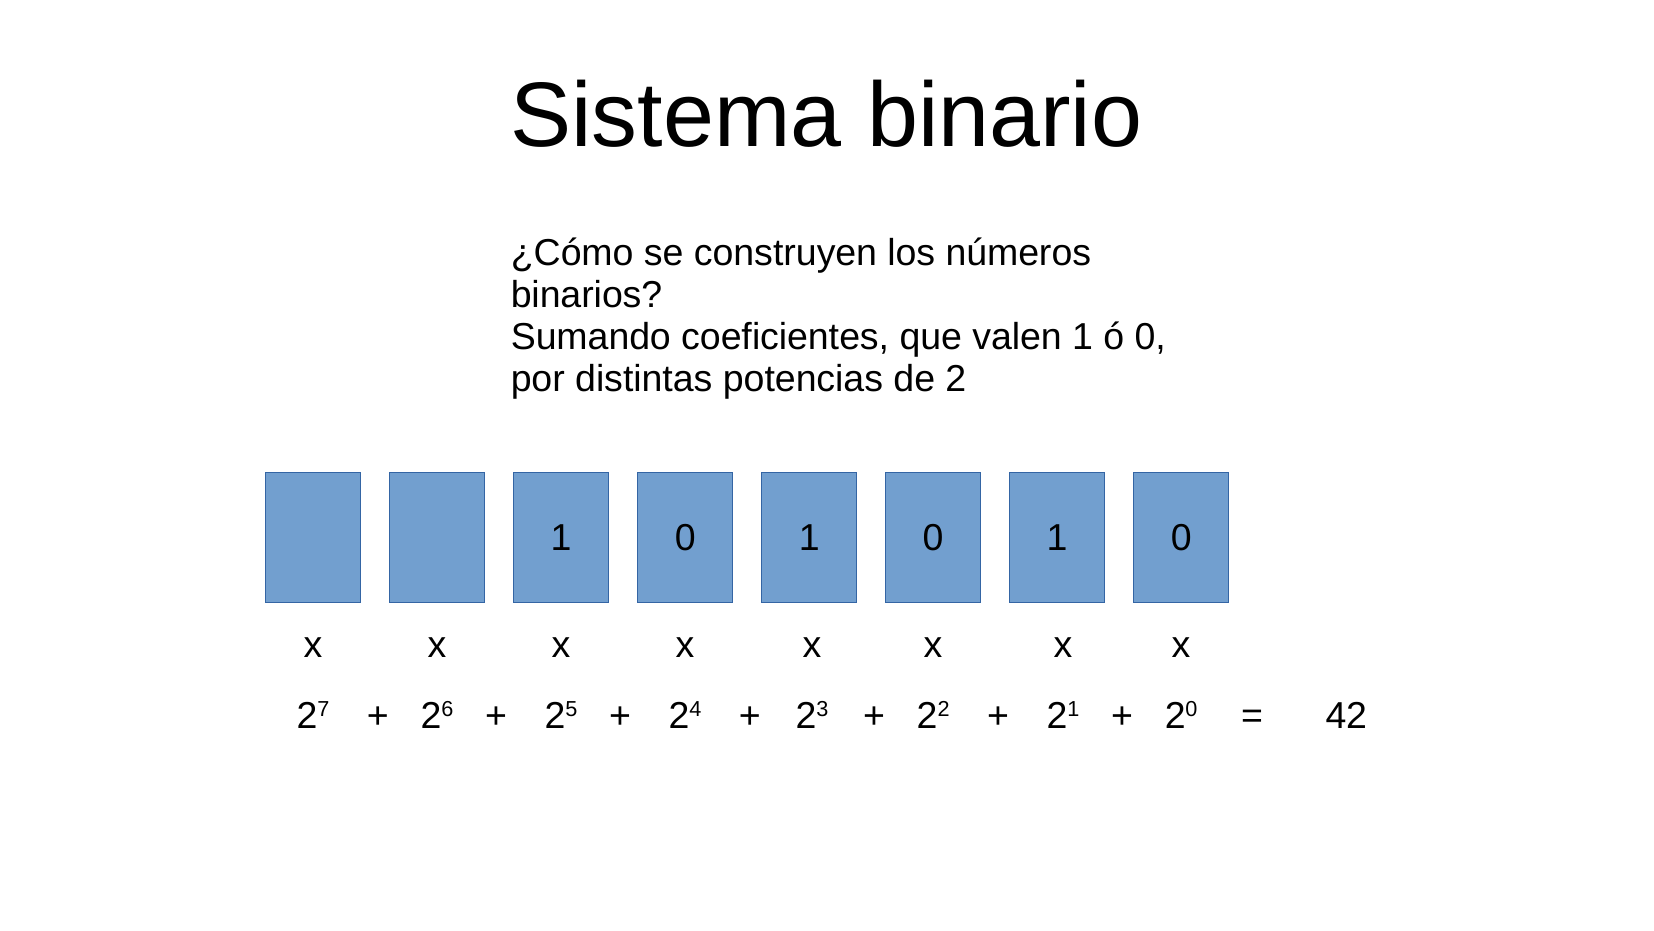

# Sistema binario
¿Cómo se construyen los números binarios?
Sumando coeficientes, que valen 1 ó 0, por distintas potencias de 2
1
0
1
0
1
0
x
x
x
x
x
x
x
x
27
+
26
+
25
+
24
+
23
+
22
+
21
+
20
=
42